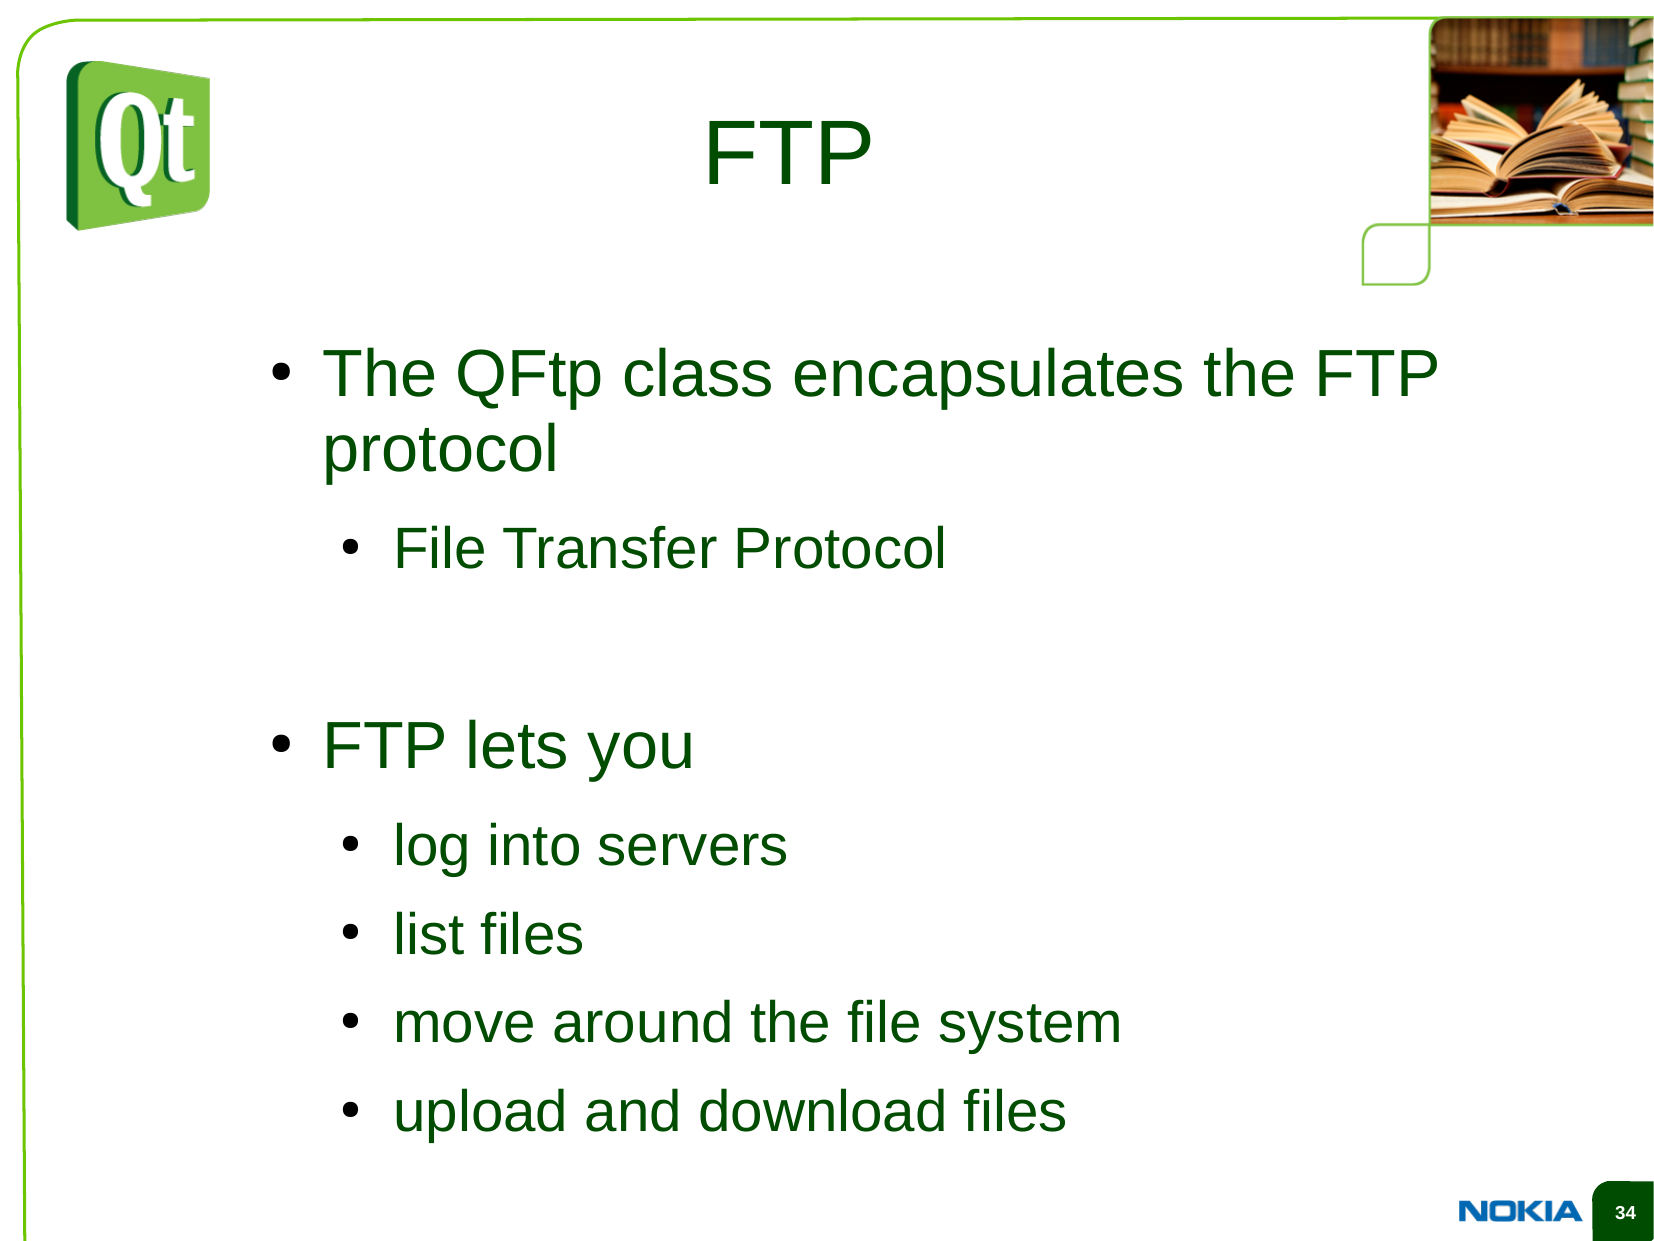

# FTP
The QFtp class encapsulates the FTP protocol
File Transfer Protocol
FTP lets you
log into servers
list files
move around the file system
upload and download files